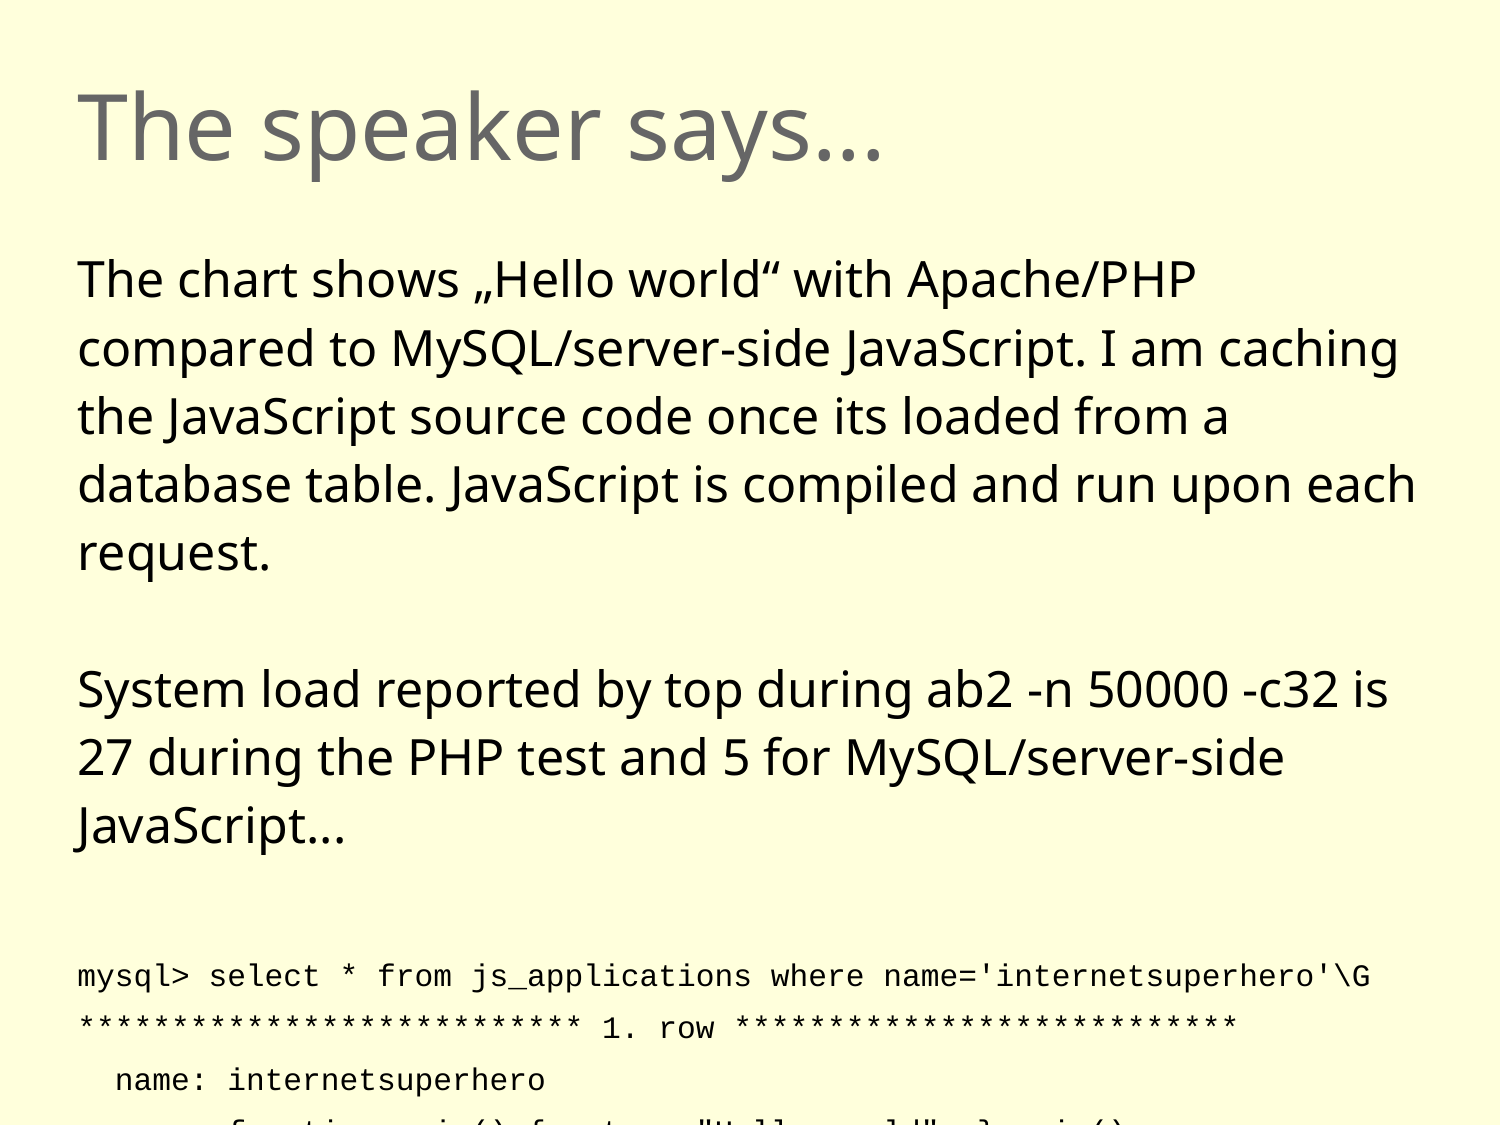

# The speaker says...
The chart shows „Hello world“ with Apache/PHP compared to MySQL/server-side JavaScript. I am caching the JavaScript source code once its loaded from a database table. JavaScript is compiled and run upon each request.
System load reported by top during ab2 -n 50000 -c32 is 27 during the PHP test and 5 for MySQL/server-side JavaScript...
mysql> select * from js_applications where name='internetsuperhero'\G
*************************** 1. row ***************************
 name: internetsuperhero
source: function main() { return "Hello world"; } main();